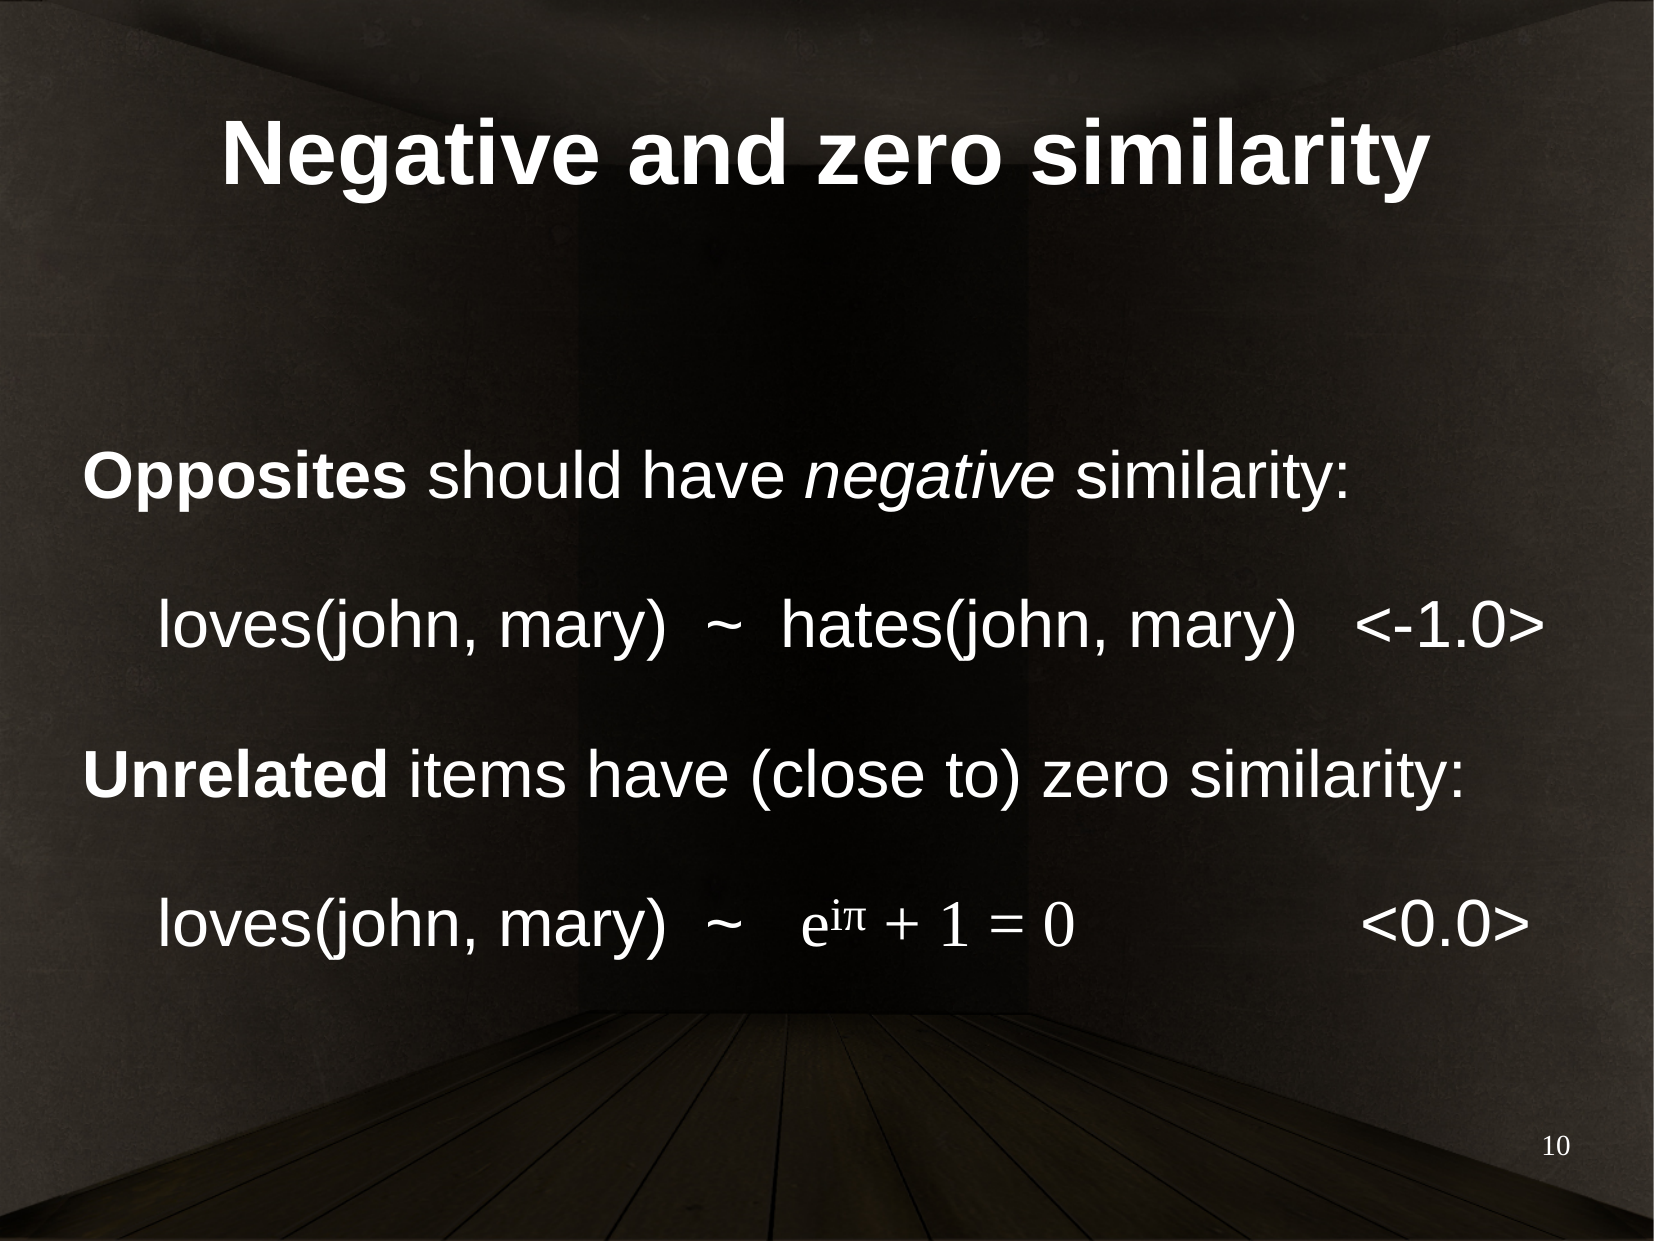

# Negative and zero similarity
Opposites should have negative similarity:
	loves(john, mary) ~ hates(john, mary) <-1.0>
Unrelated items have (close to) zero similarity:
	loves(john, mary) ~ eiπ + 1 = 0 <0.0>
10